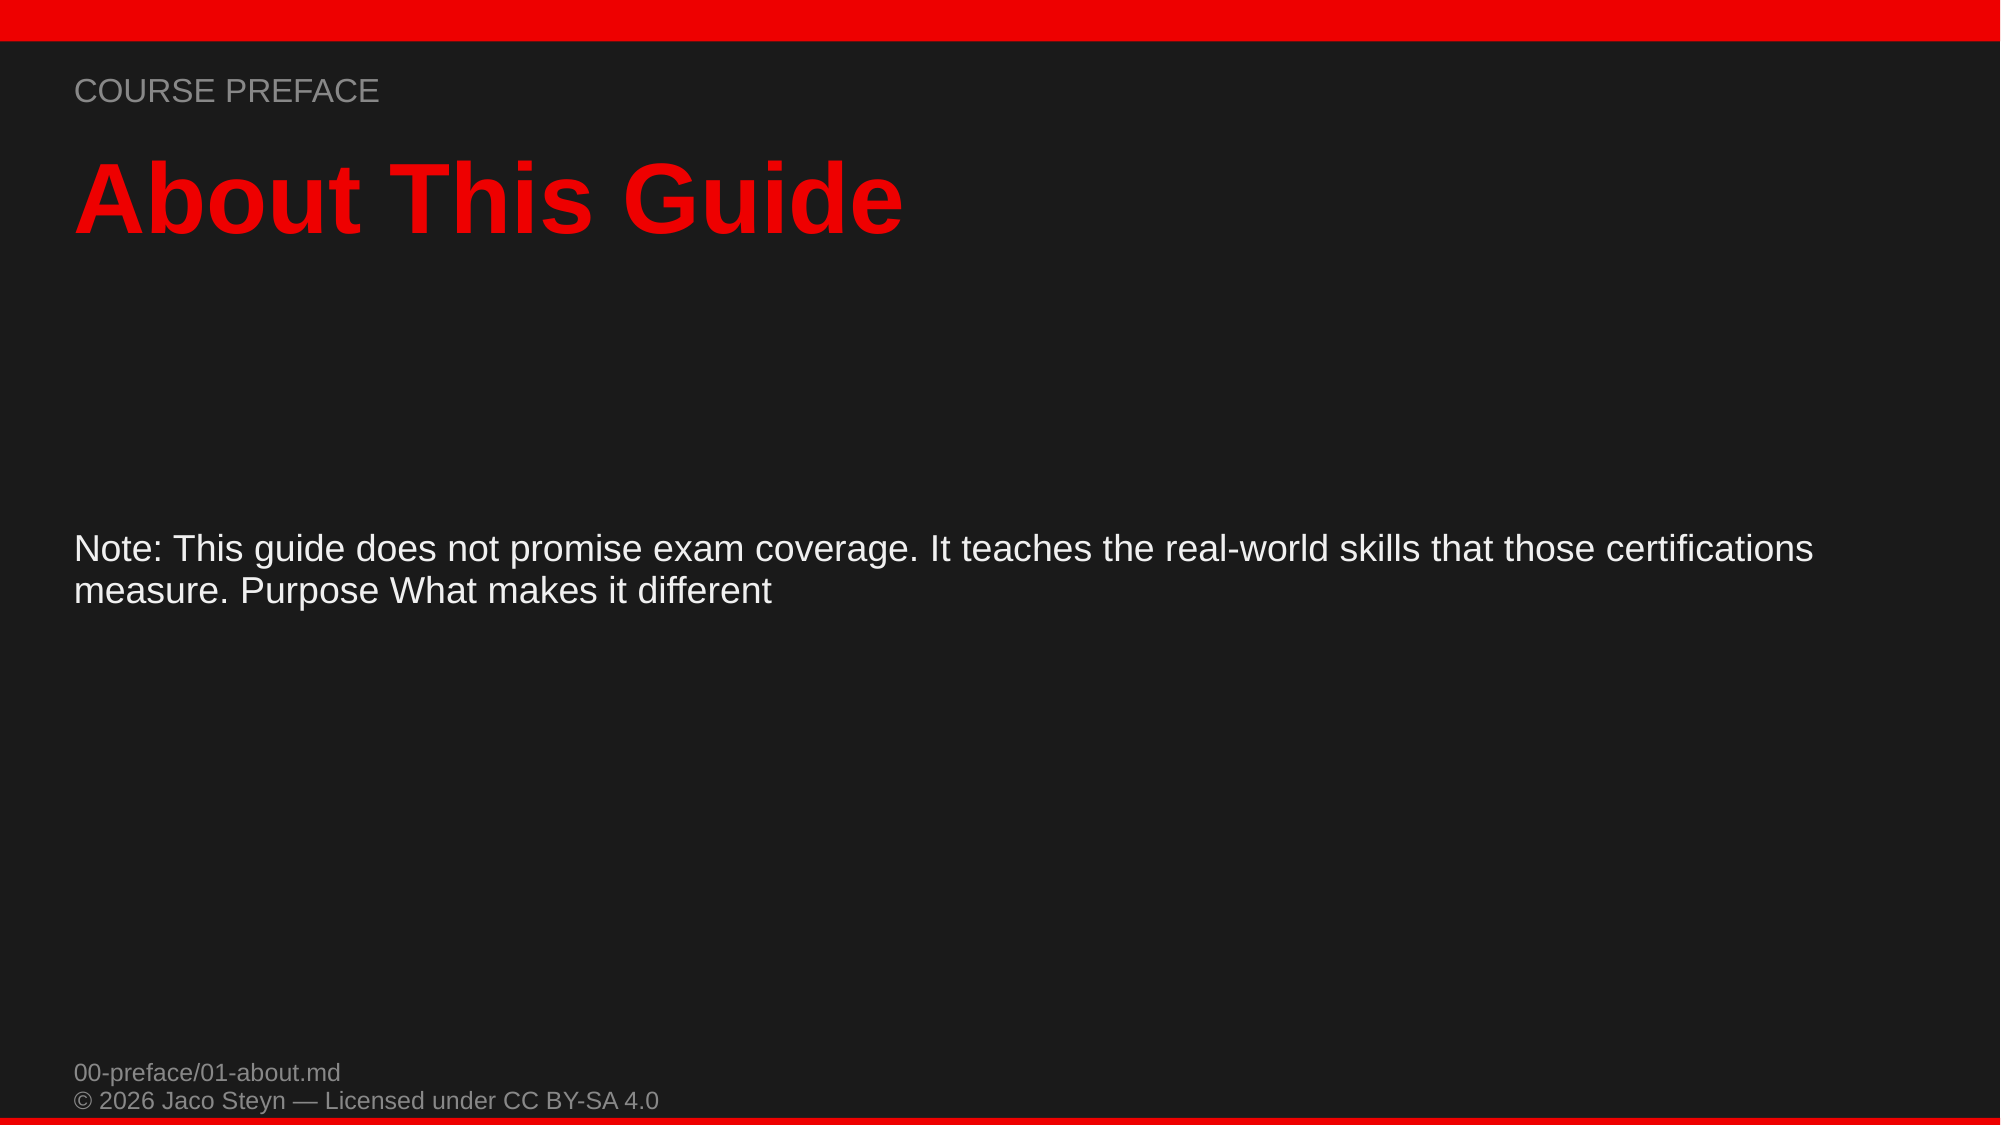

COURSE PREFACE
About This Guide
Note: This guide does not promise exam coverage. It teaches the real-world skills that those certifications measure. Purpose What makes it different
00-preface/01-about.md
© 2026 Jaco Steyn — Licensed under CC BY-SA 4.0